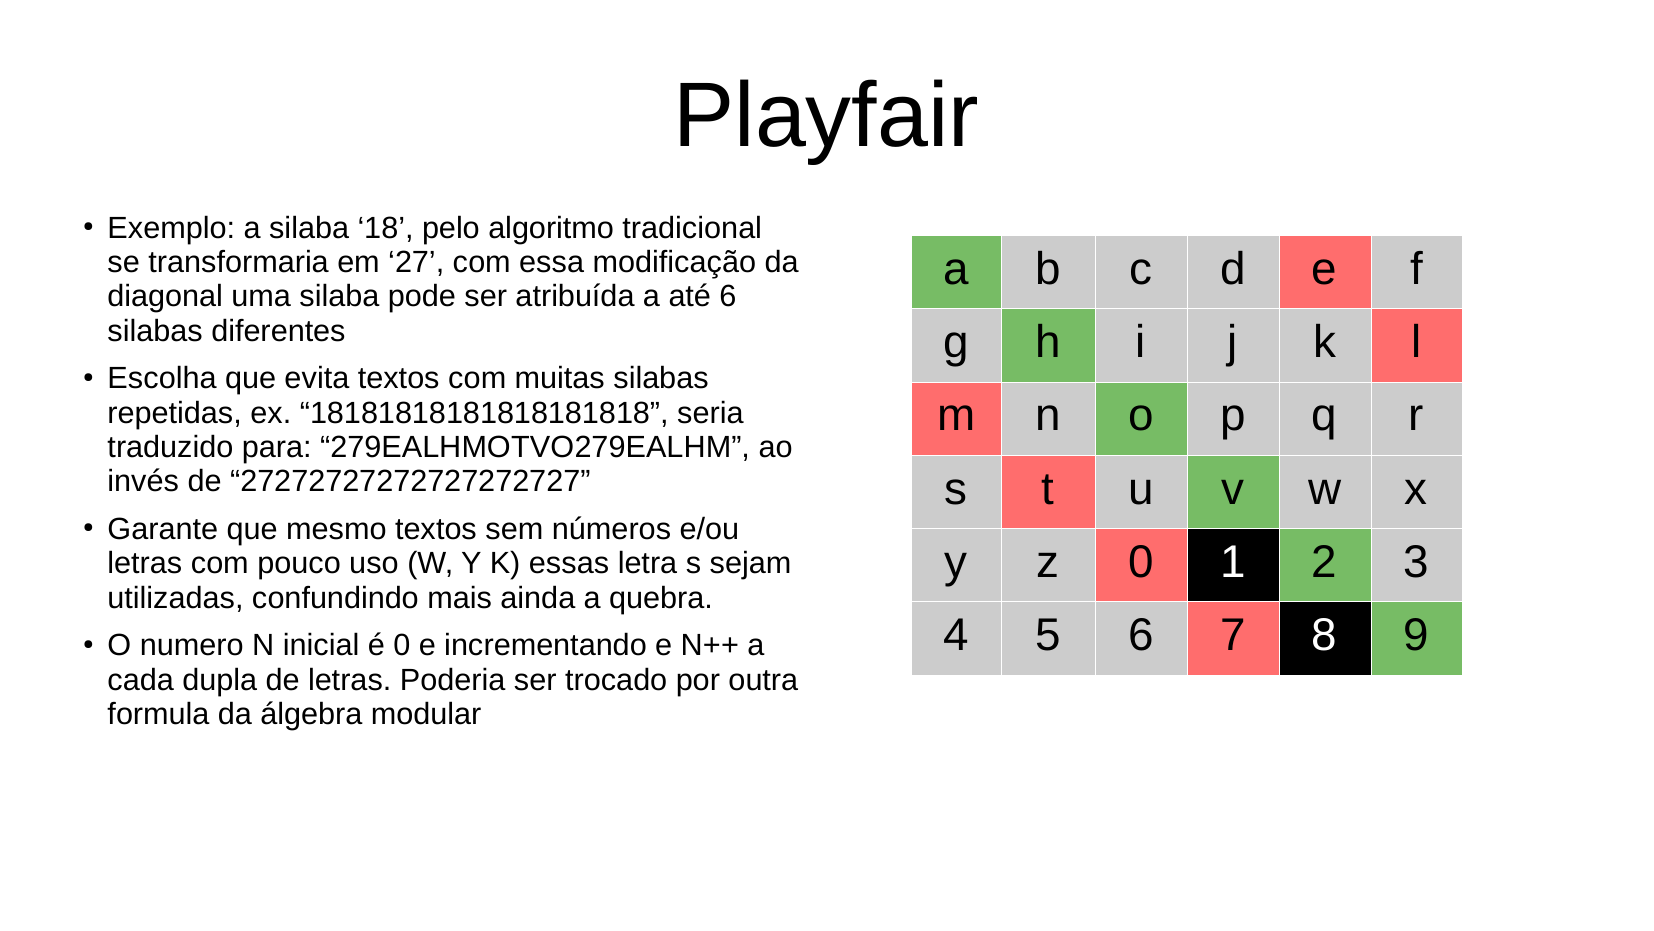

# Playfair
Exemplo: a silaba ‘18’, pelo algoritmo tradicional se transformaria em ‘27’, com essa modificação da diagonal uma silaba pode ser atribuída a até 6 silabas diferentes
Escolha que evita textos com muitas silabas repetidas, ex. “18181818181818181818”, seria traduzido para: “279EALHMOTVO279EALHM”, ao invés de “27272727272727272727”
Garante que mesmo textos sem números e/ou letras com pouco uso (W, Y K) essas letra s sejam utilizadas, confundindo mais ainda a quebra.
O numero N inicial é 0 e incrementando e N++ a cada dupla de letras. Poderia ser trocado por outra formula da álgebra modular
| a | b | c | d | e | f |
| --- | --- | --- | --- | --- | --- |
| g | h | i | j | k | l |
| m | n | o | p | q | r |
| s | t | u | v | w | x |
| y | z | 0 | 1 | 2 | 3 |
| 4 | 5 | 6 | 7 | 8 | 9 |